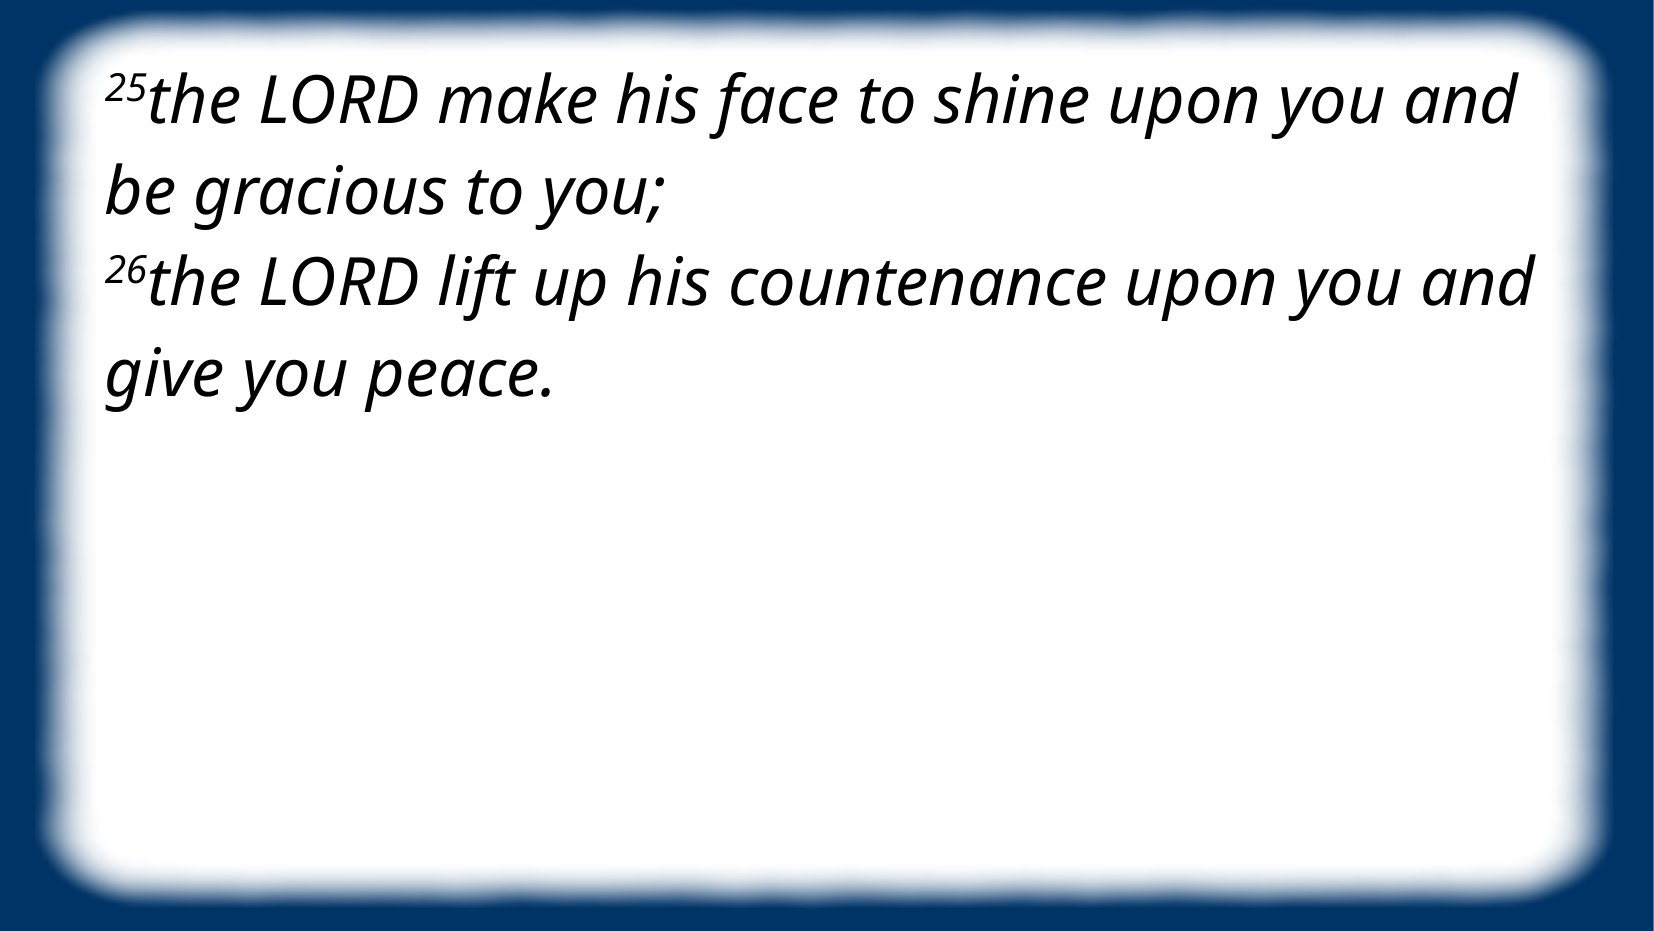

25the LORD make his face to shine upon you and be gracious to you;
26the LORD lift up his countenance upon you and give you peace.